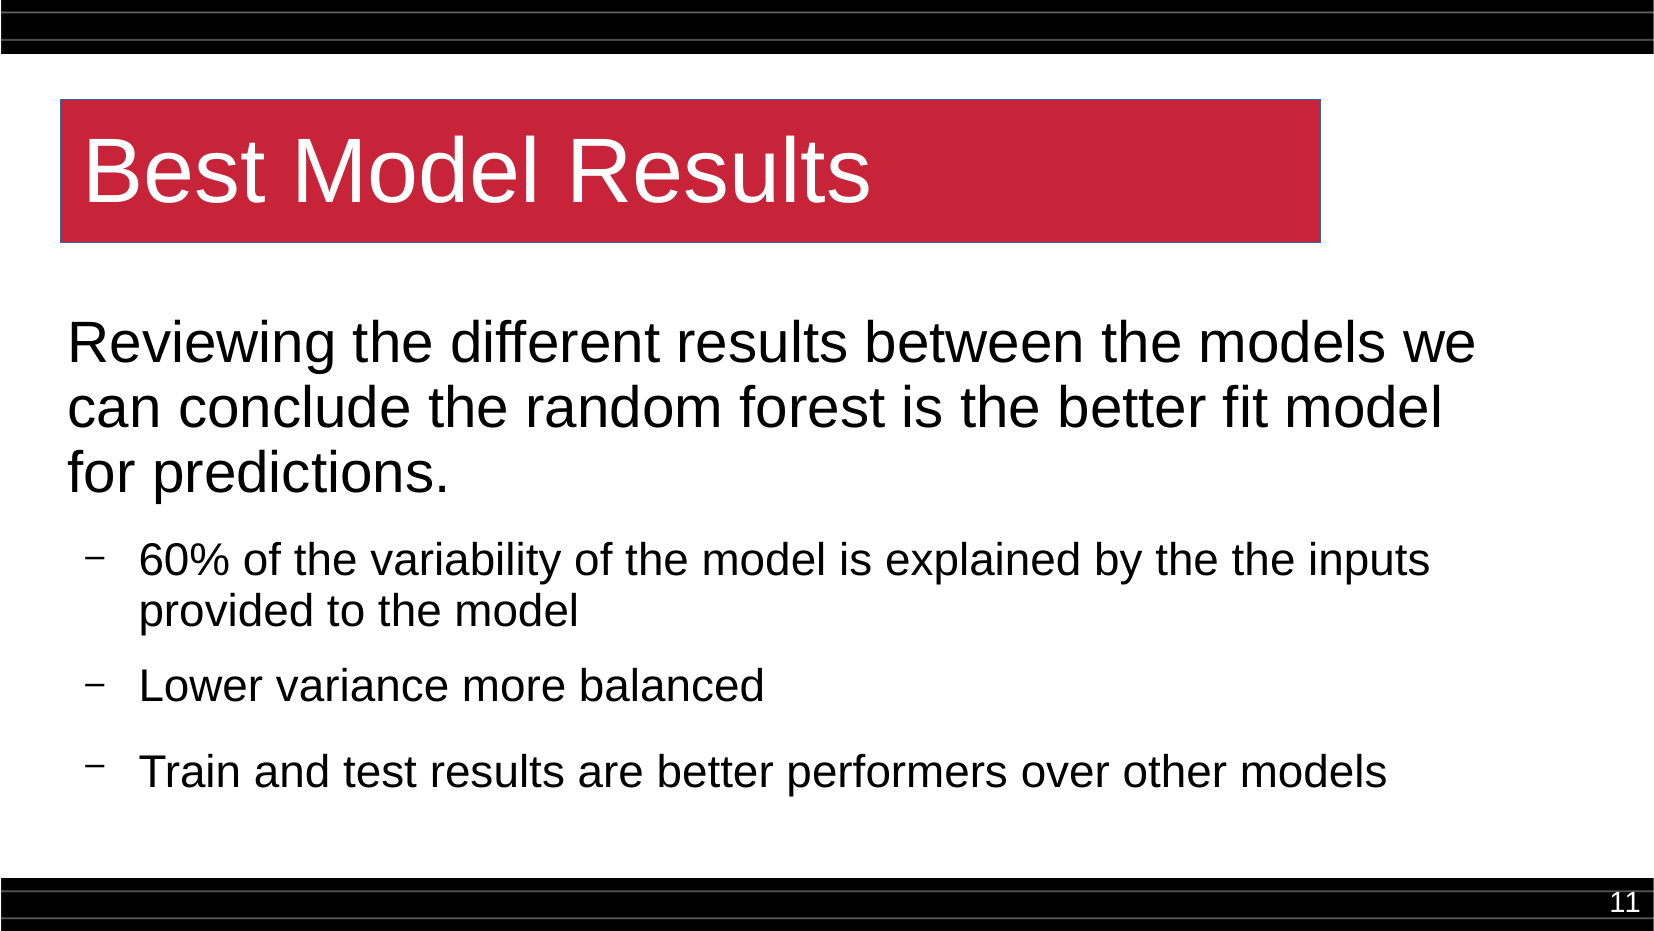

# Best Model Results
Reviewing the different results between the models we can conclude the random forest is the better fit model for predictions.
60% of the variability of the model is explained by the the inputs provided to the model
Lower variance more balanced
Train and test results are better performers over other models